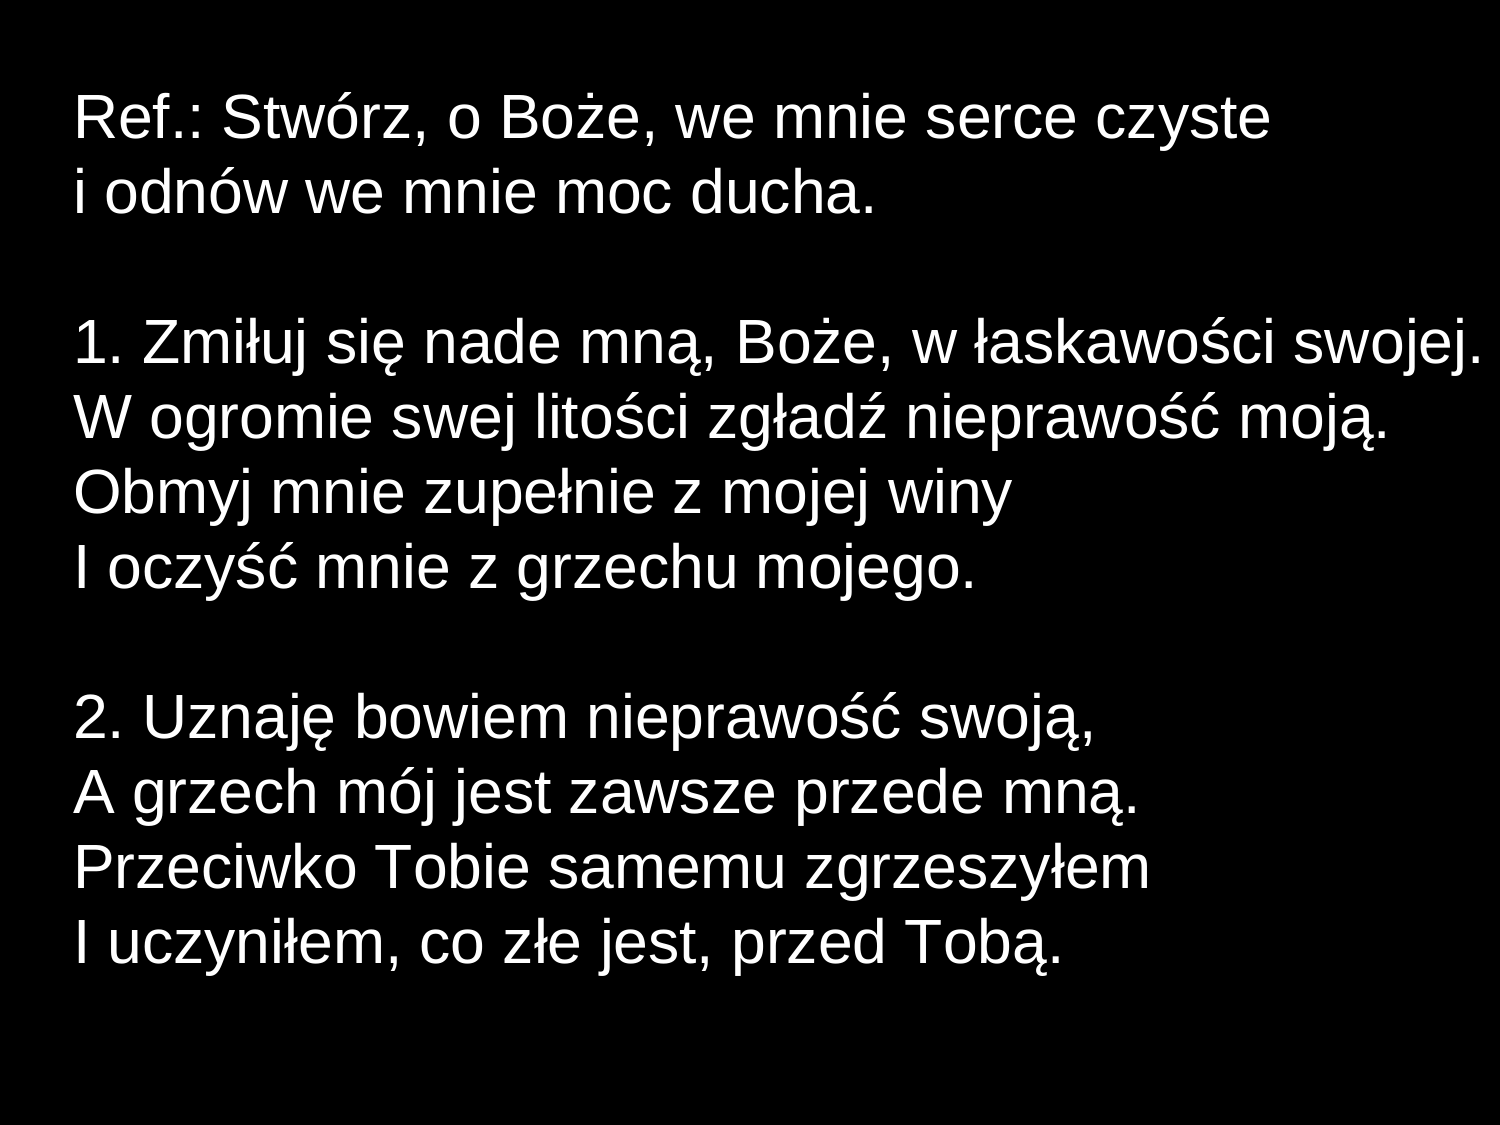

Ref.: Stwórz, o Boże, we mnie serce czyste
i odnów we mnie moc ducha.
1. Zmiłuj się nade mną, Boże, w łaskawości swojej.
W ogromie swej litości zgładź nieprawość moją.
Obmyj mnie zupełnie z mojej winy
I oczyść mnie z grzechu mojego.
2. Uznaję bowiem nieprawość swoją,
A grzech mój jest zawsze przede mną.
Przeciwko Tobie samemu zgrzeszyłem
I uczyniłem, co złe jest, przed Tobą.